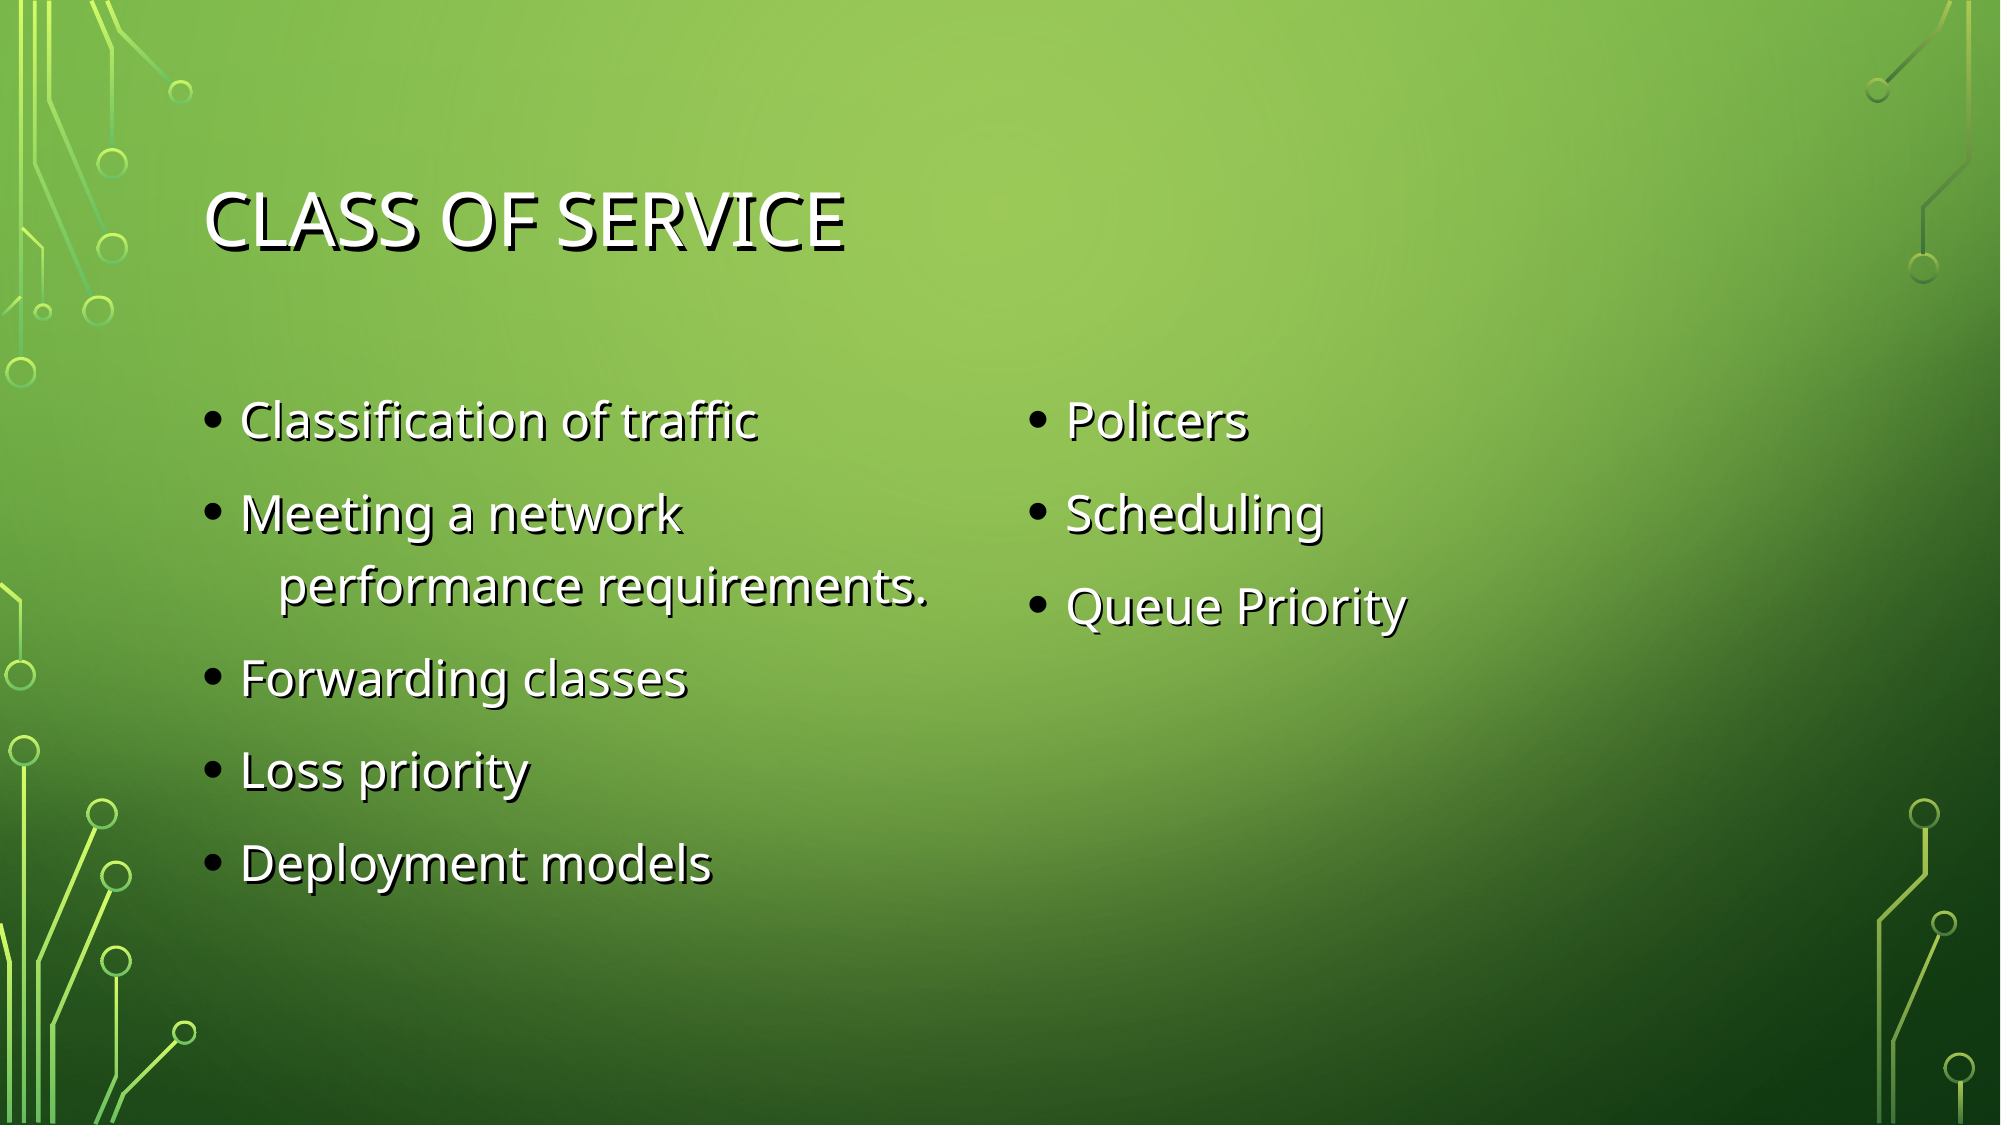

# Class of service
Classification of traffic
Meeting a network performance requirements.
Forwarding classes
Loss priority
Deployment models
Policers
Scheduling
Queue Priority